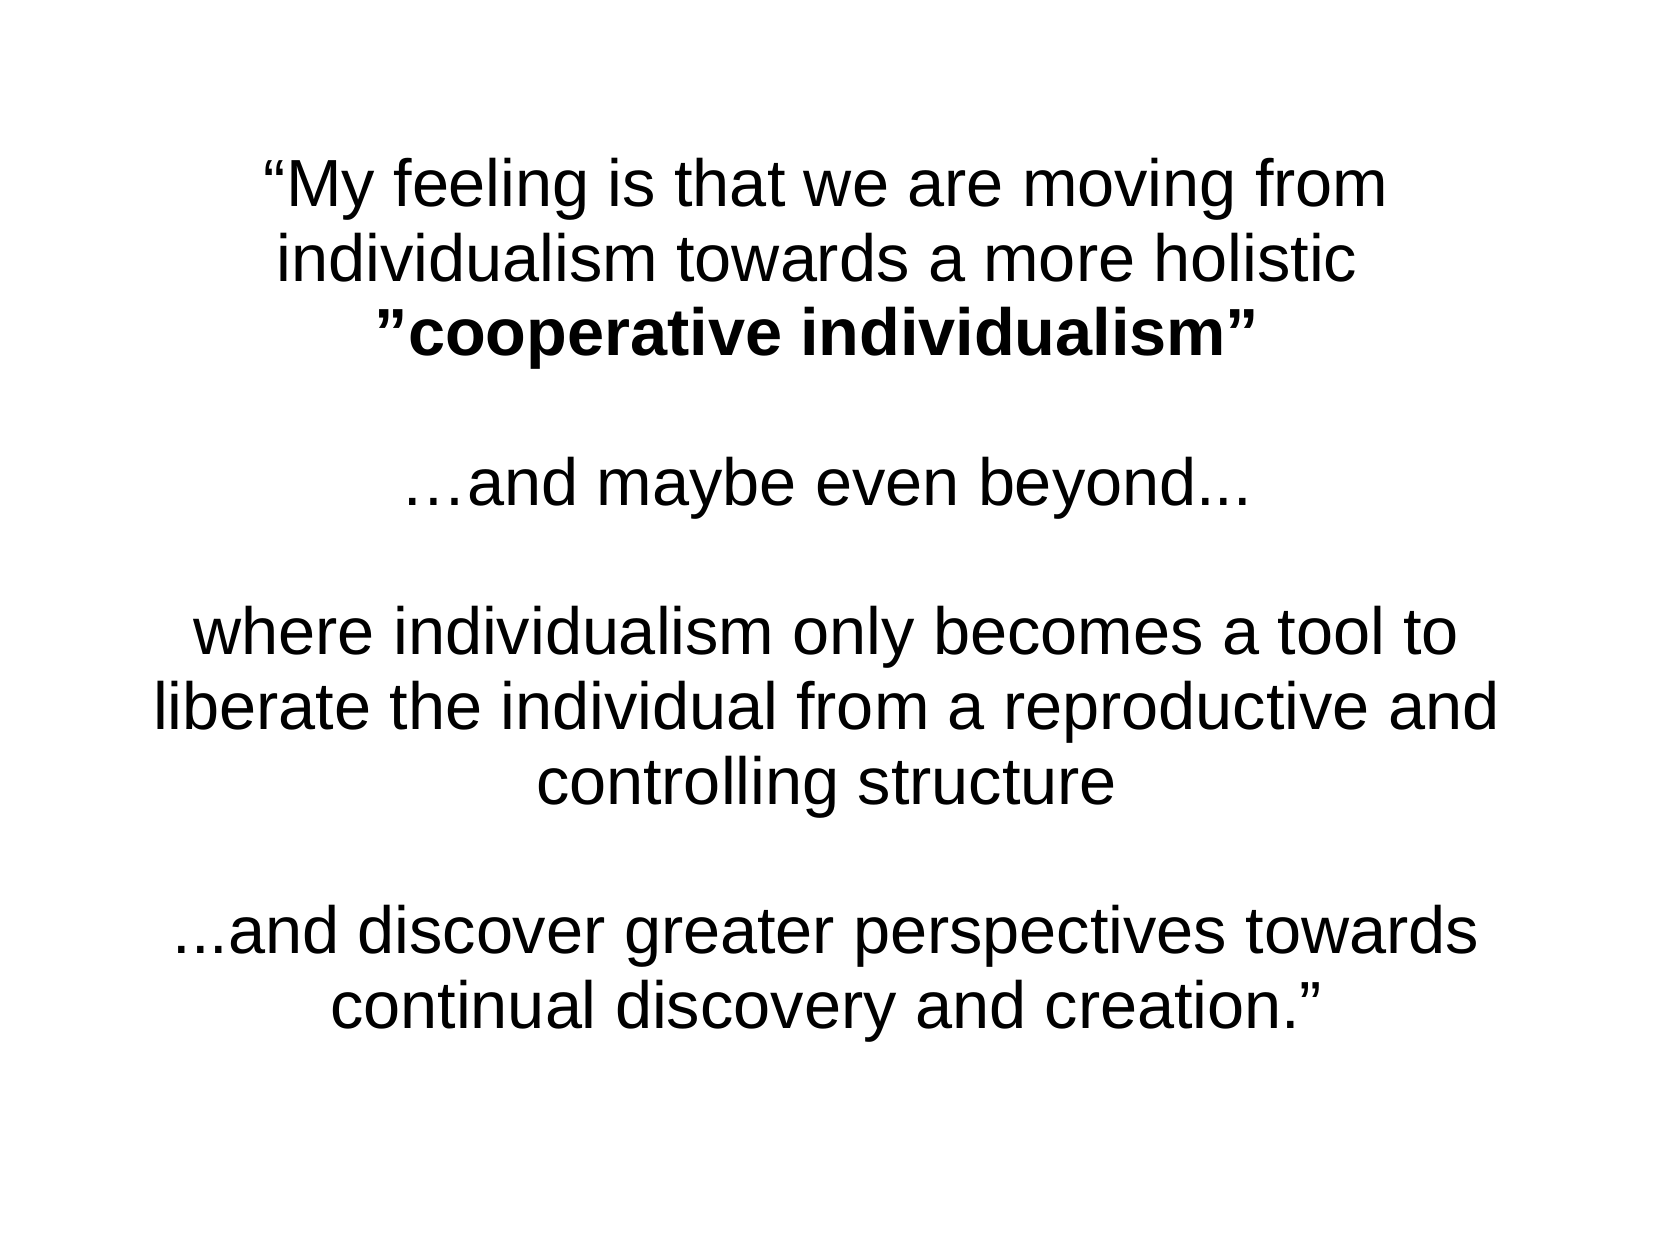

# “My feeling is that we are moving from individualism towards a more holistic
”cooperative individualism”
…and maybe even beyond...
where individualism only becomes a tool to liberate the individual from a reproductive and controlling structure
...and discover greater perspectives towards continual discovery and creation.”